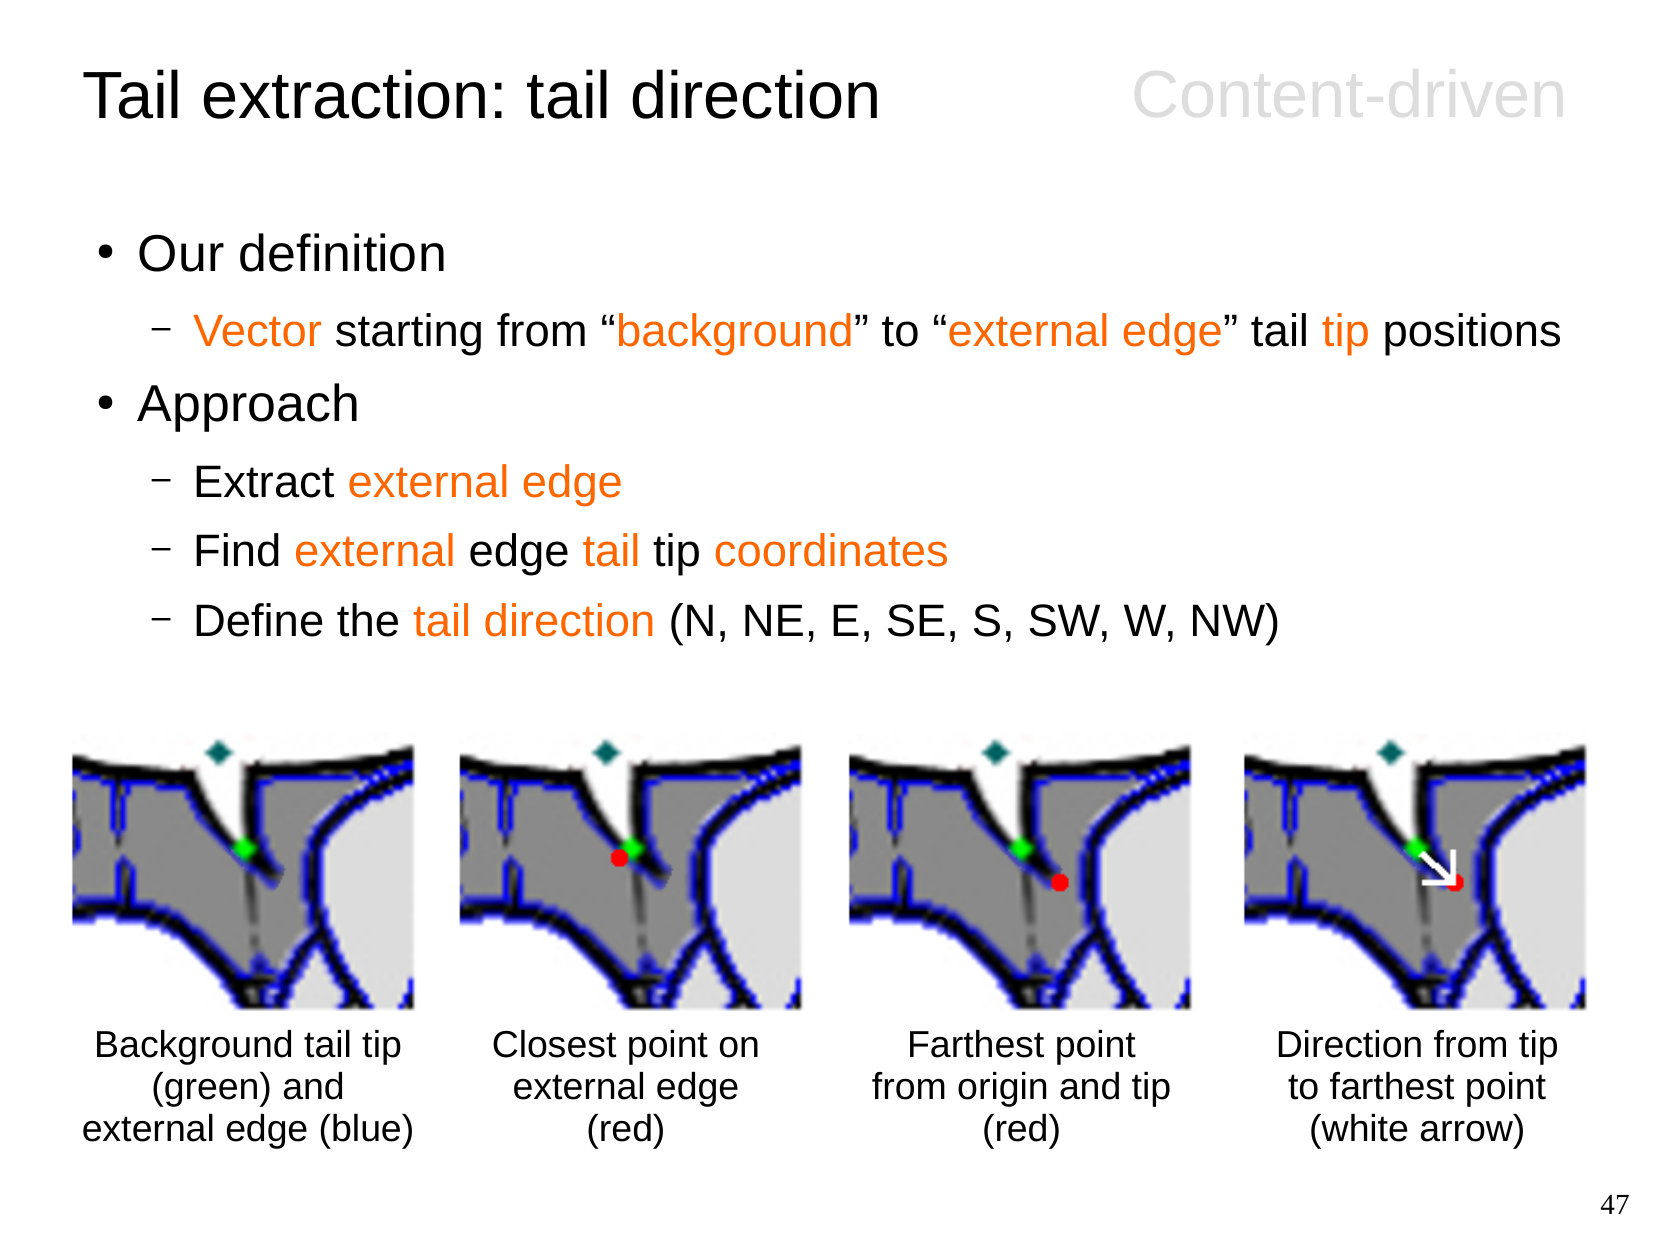

# Tail extraction: tail direction
Our definition
Vector starting from “background” to “external edge” tail tip positions
Approach
Extract external edge
Find external edge tail tip coordinates
Define the tail direction (N, NE, E, SE, S, SW, W, NW)
Background tail tip (green) and external edge (blue)
Closest point on external edge (red)
Farthest point from origin and tip (red)
Direction from tip to farthest point (white arrow)
47